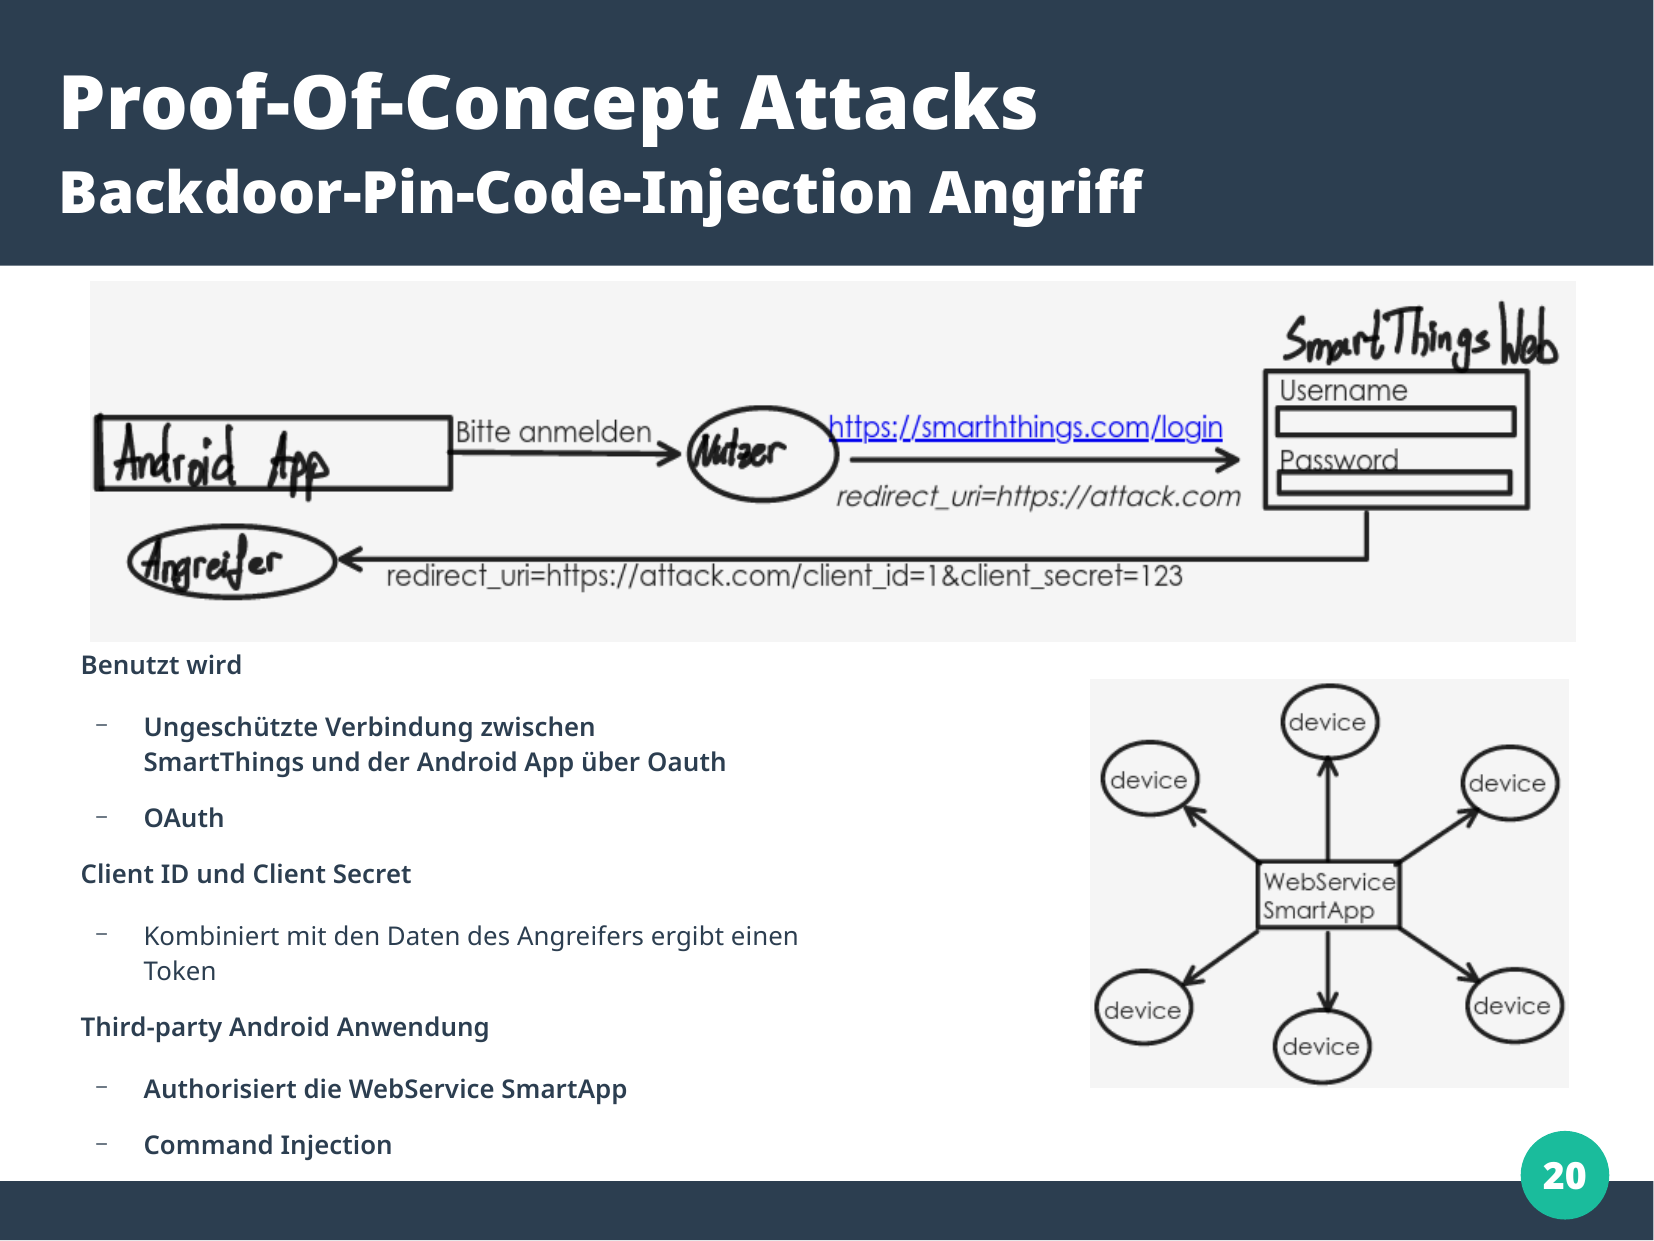

# Proof-Of-Concept Attacks Backdoor-Pin-Code-Injection Angriff
Benutzt wird
Ungeschützte Verbindung zwischen
SmartThings und der Android App über Oauth
OAuth
Client ID und Client Secret
Kombiniert mit den Daten des Angreifers ergibt einen Token
Third-party Android Anwendung
Authorisiert die WebService SmartApp
Command Injection
20